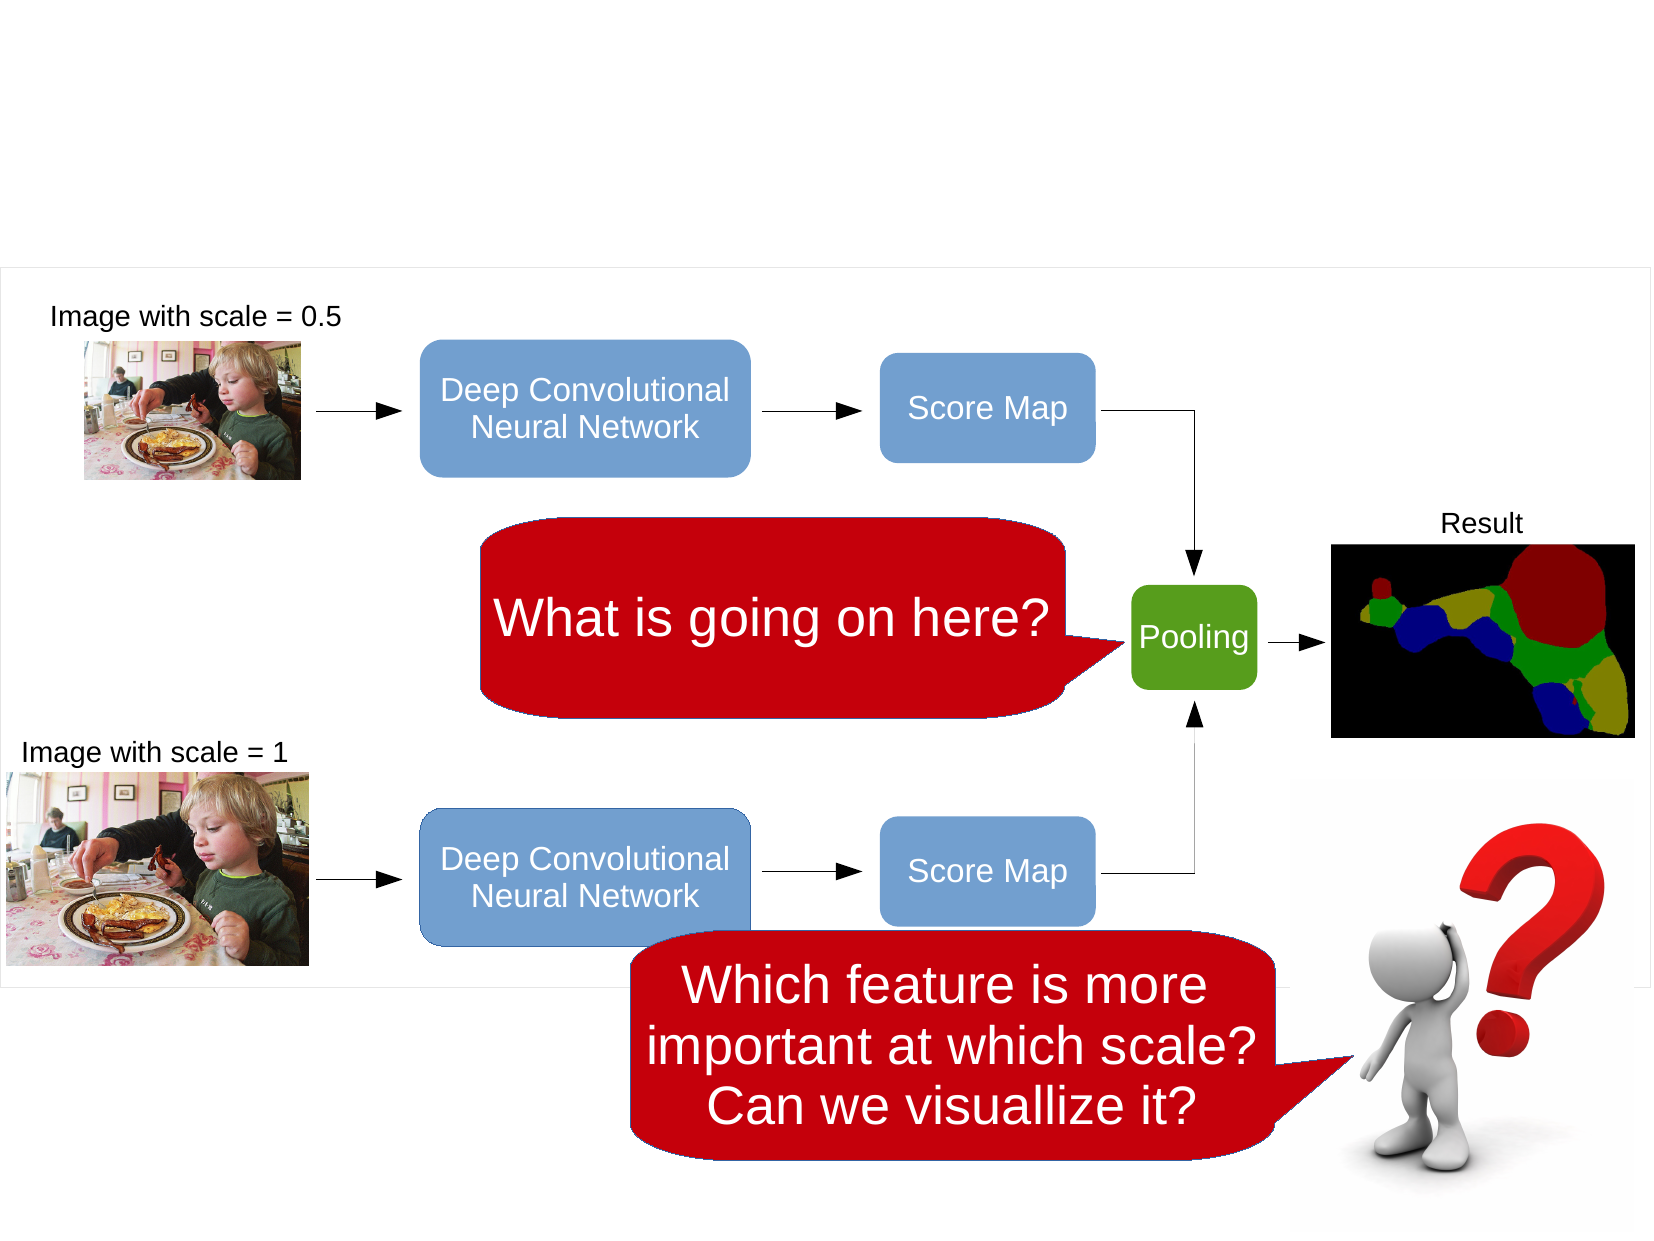

Image with scale = 0.5
Deep Convolutional
Neural Network
Score Map
Result
What is going on here?
Pooling
Image with scale = 1
Deep Convolutional
Neural Network
Score Map
Which feature is more
important at which scale?
Can we visuallize it?